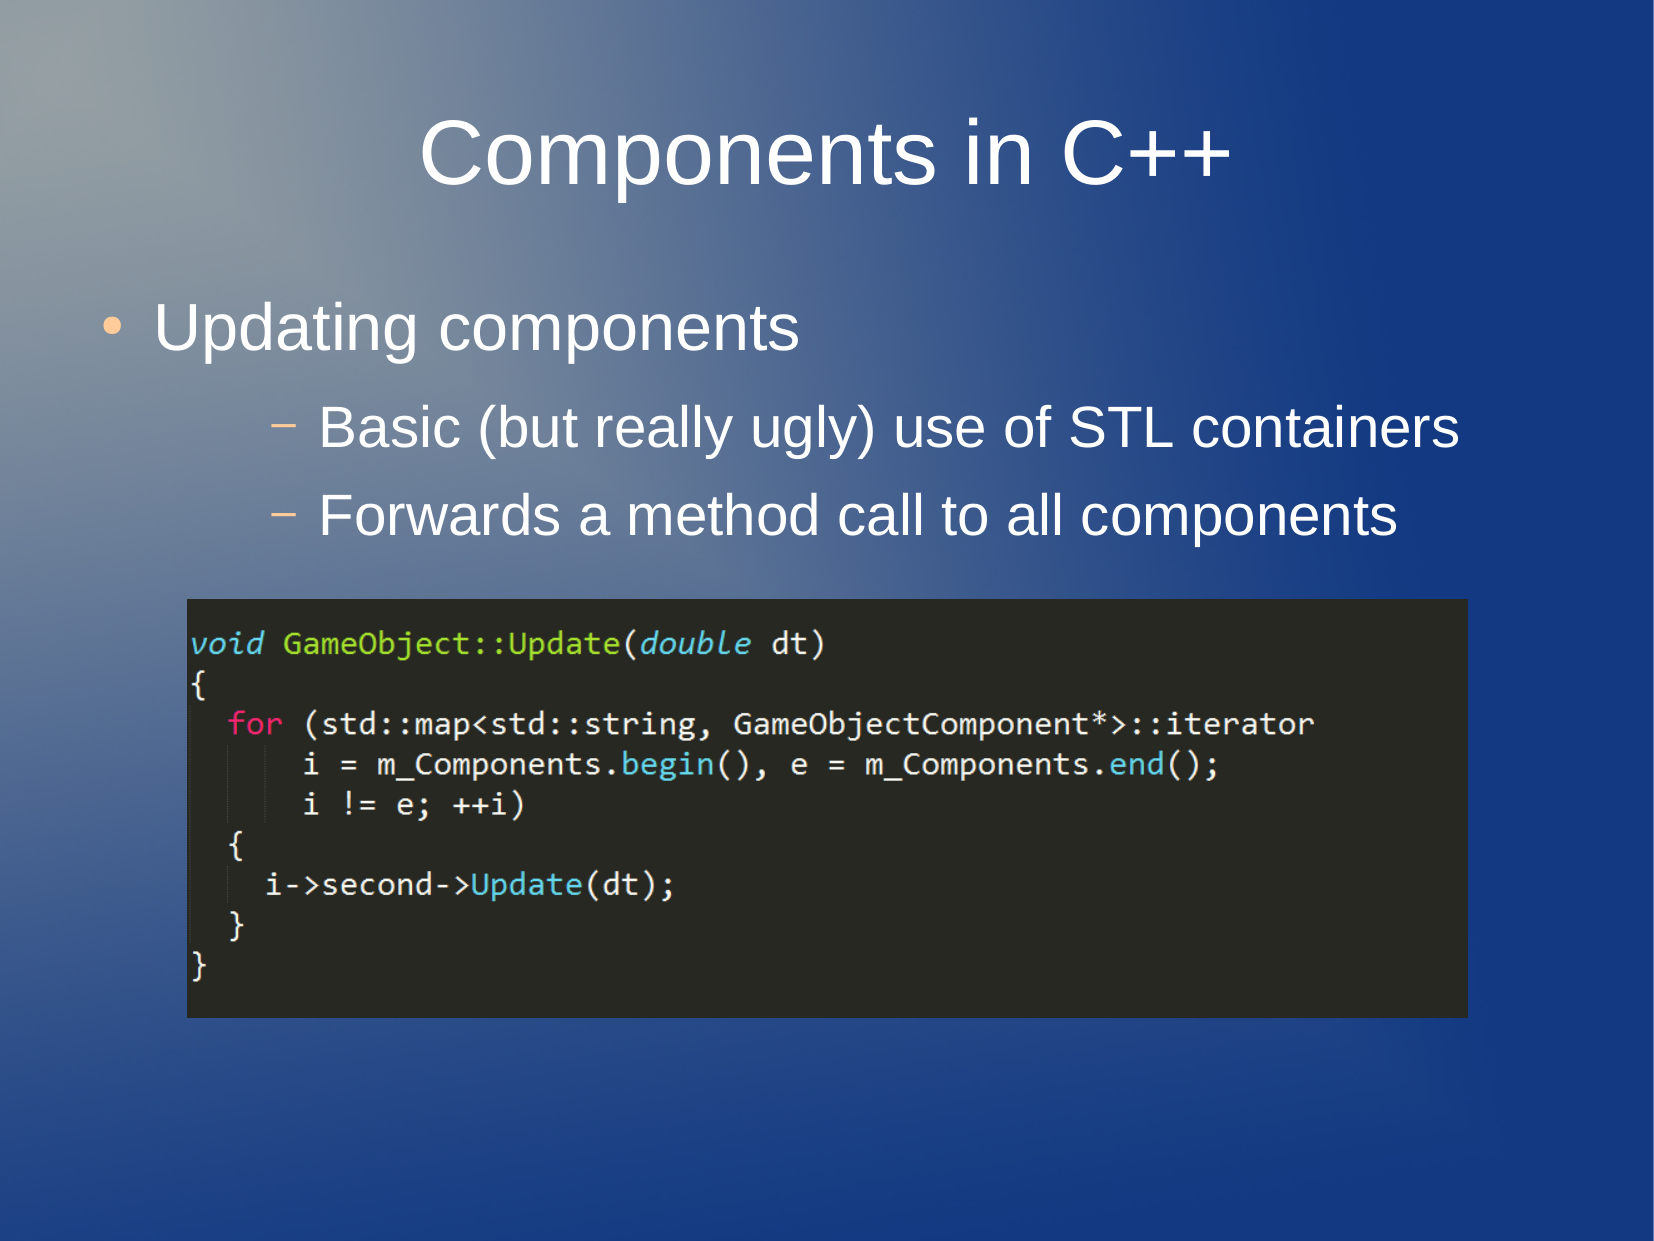

# Components in C++
Updating components
Basic (but really ugly) use of STL containers
Forwards a method call to all components